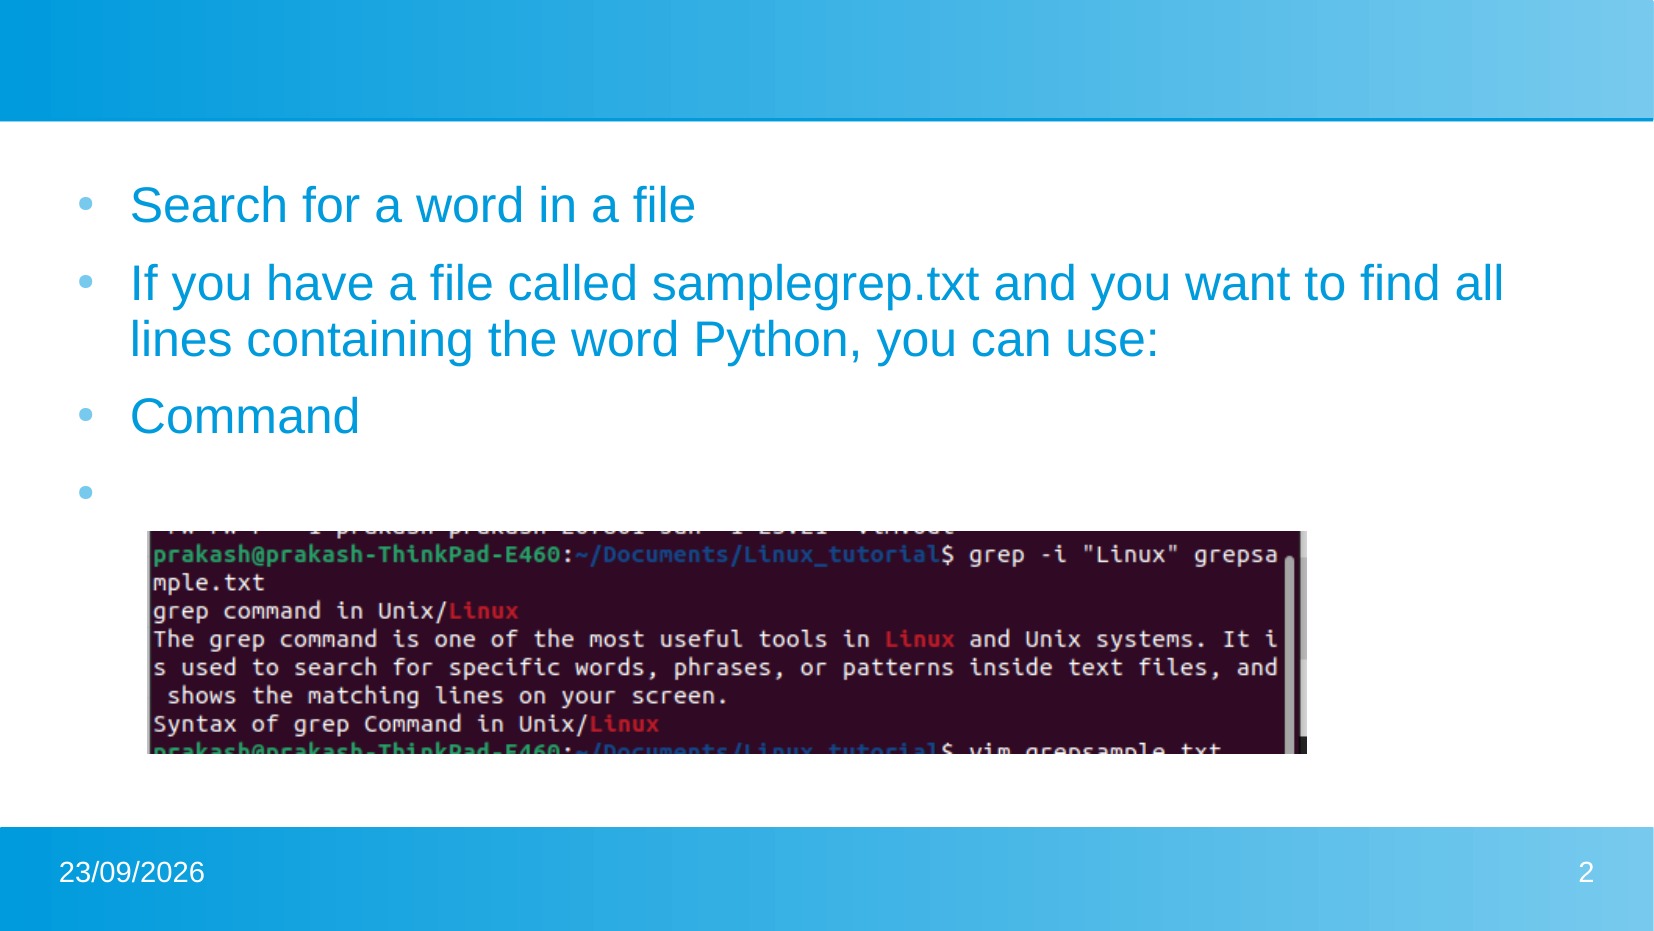

# Search for a word in a file
If you have a file called samplegrep.txt and you want to find all lines containing the word Python, you can use:
Command
2